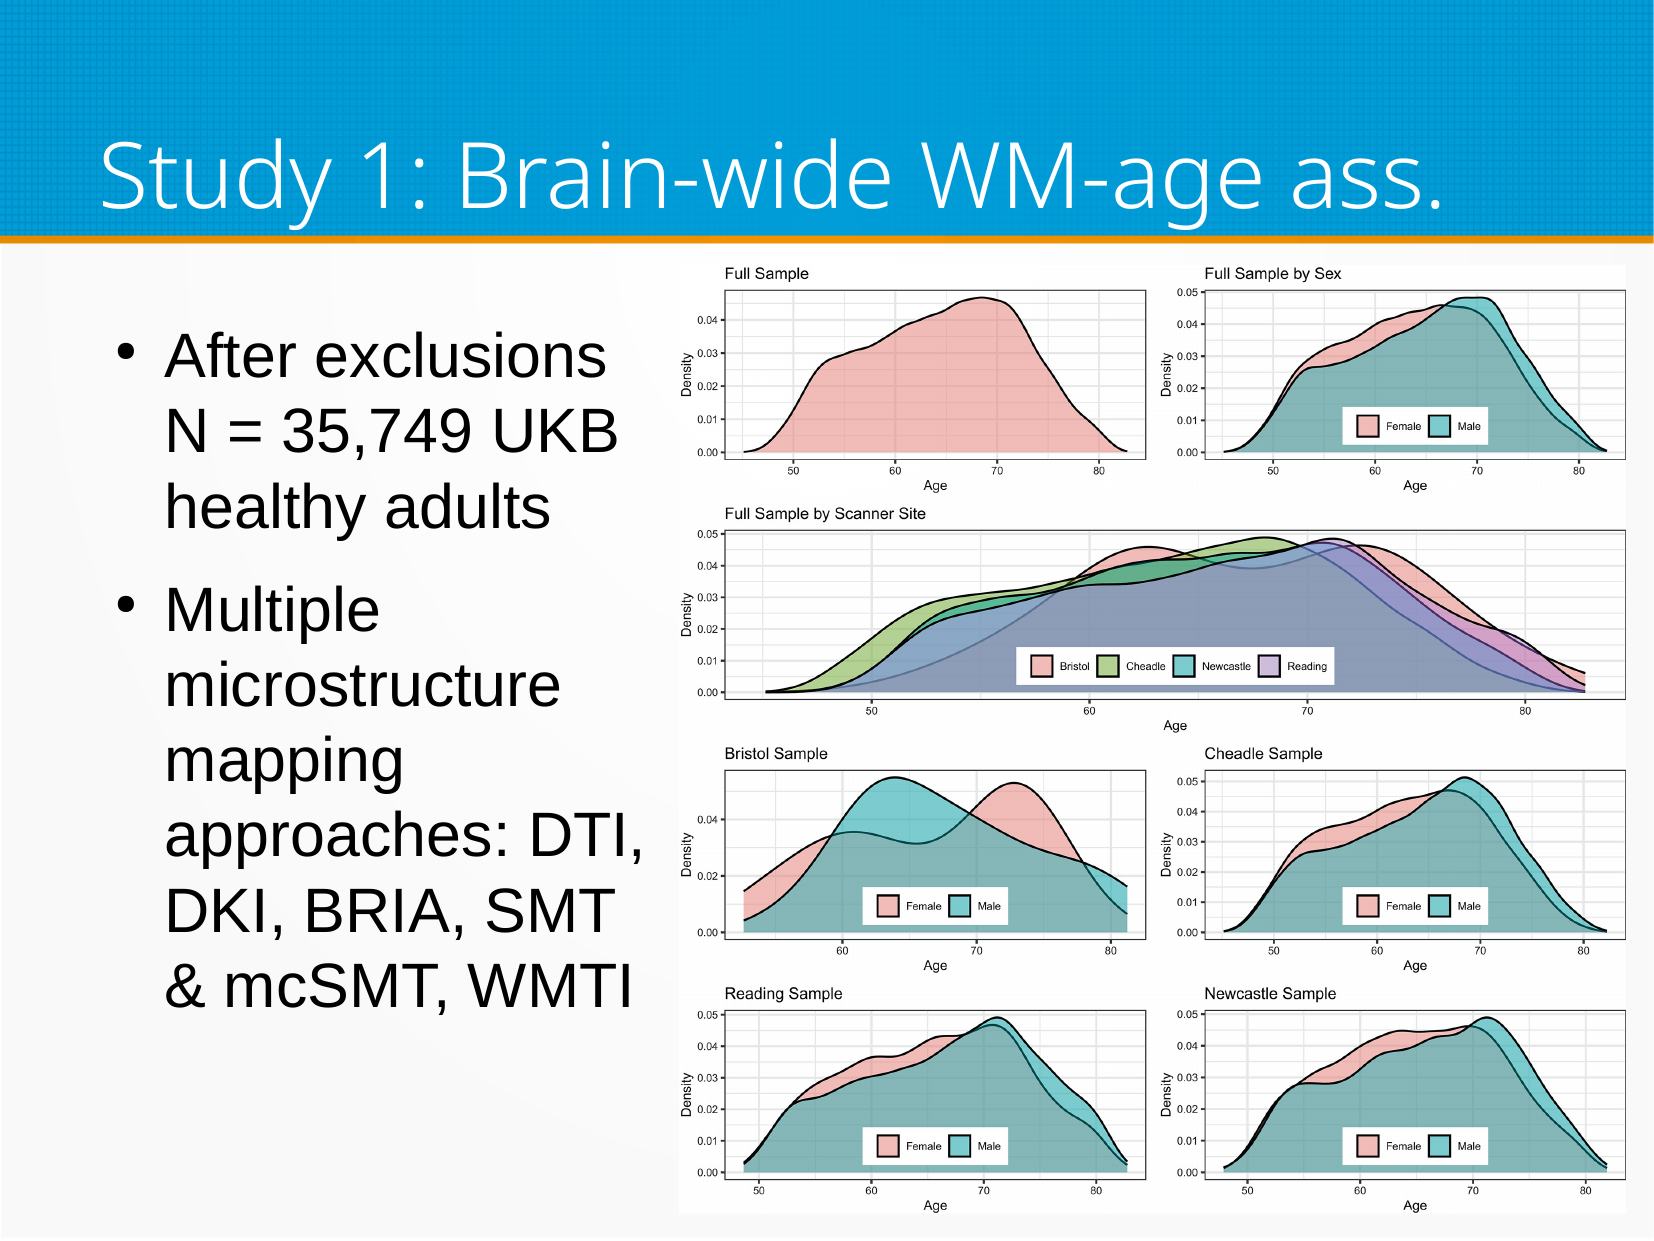

# Study 1: Brain-wide WM-age ass.
After exclusions N = 35,749 UKB healthy adults
Multiple microstructure mapping approaches: DTI, DKI, BRIA, SMT & mcSMT, WMTI